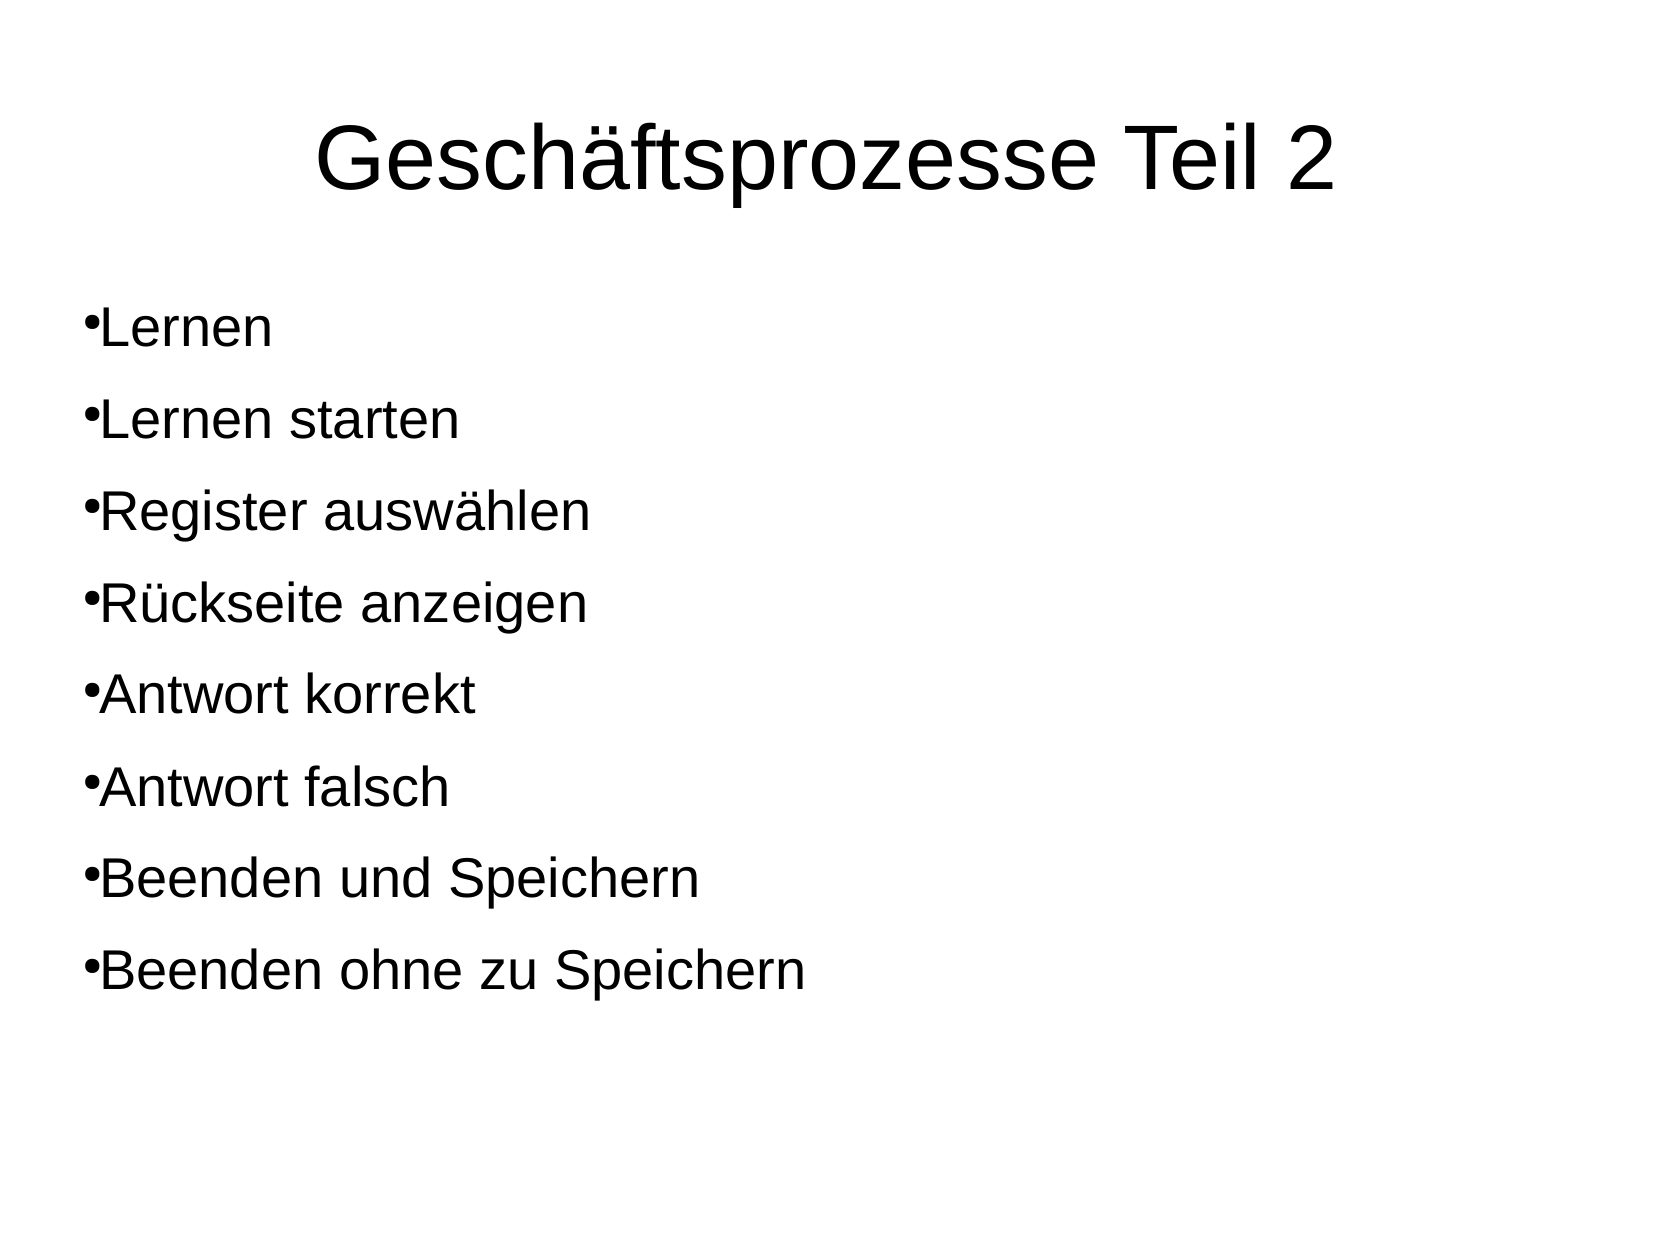

# Geschäftsprozesse Teil 2
Lernen
Lernen starten
Register auswählen
Rückseite anzeigen
Antwort korrekt
Antwort falsch
Beenden und Speichern
Beenden ohne zu Speichern